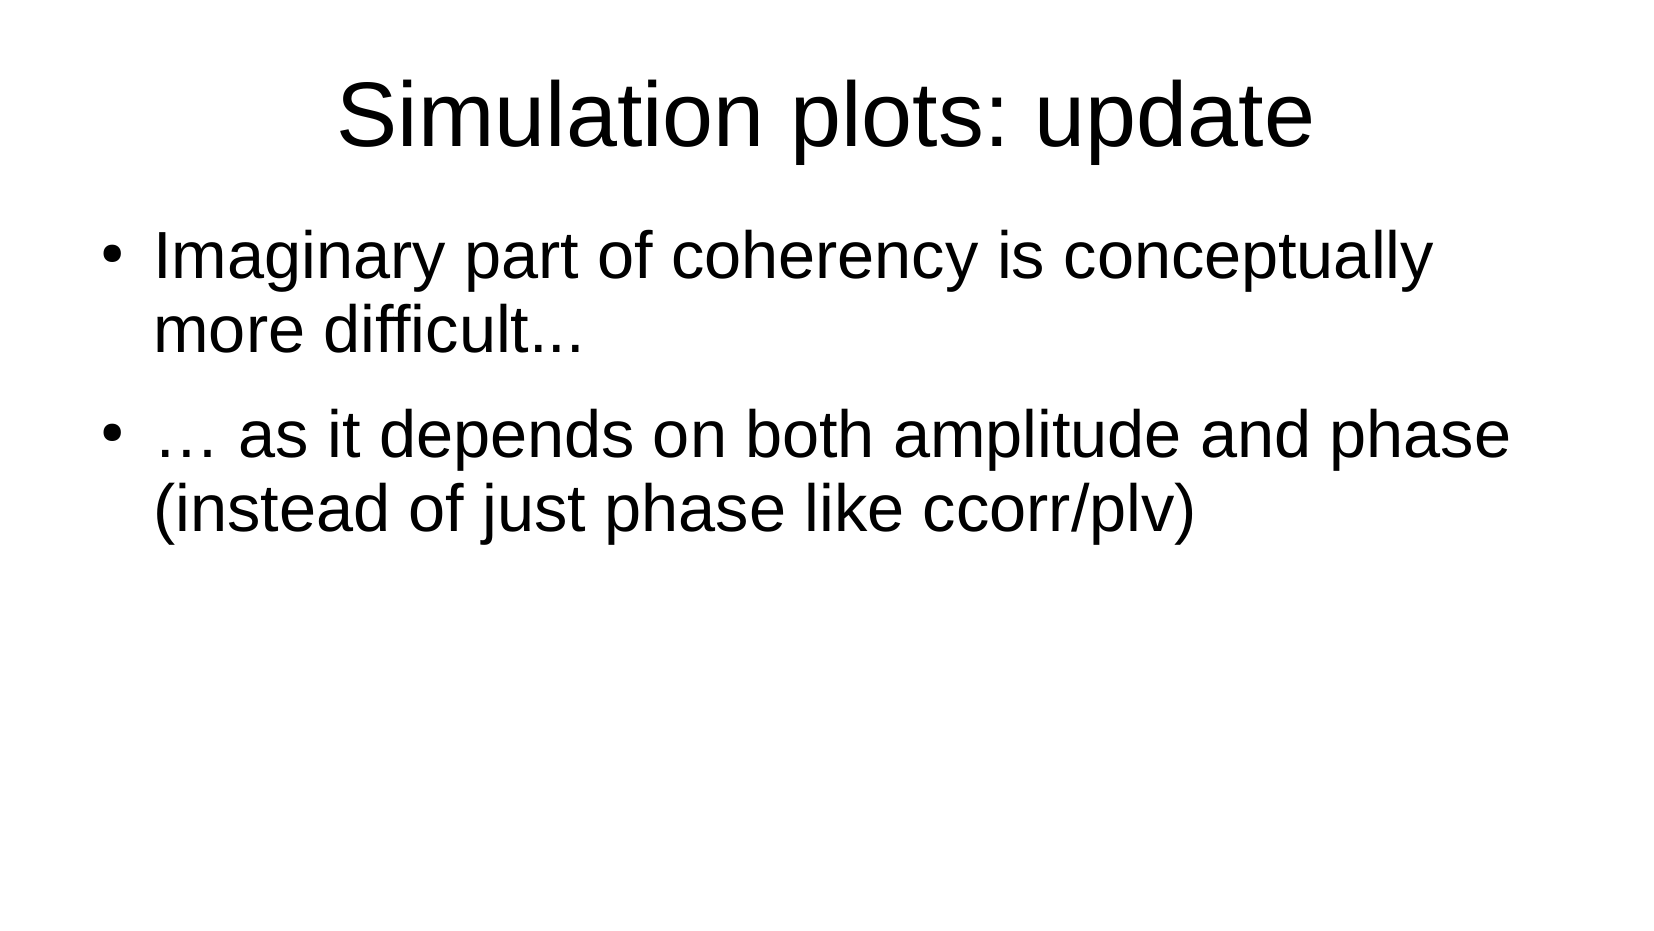

# Simulation plots: update
Imaginary part of coherency is conceptually more difficult...
… as it depends on both amplitude and phase (instead of just phase like ccorr/plv)